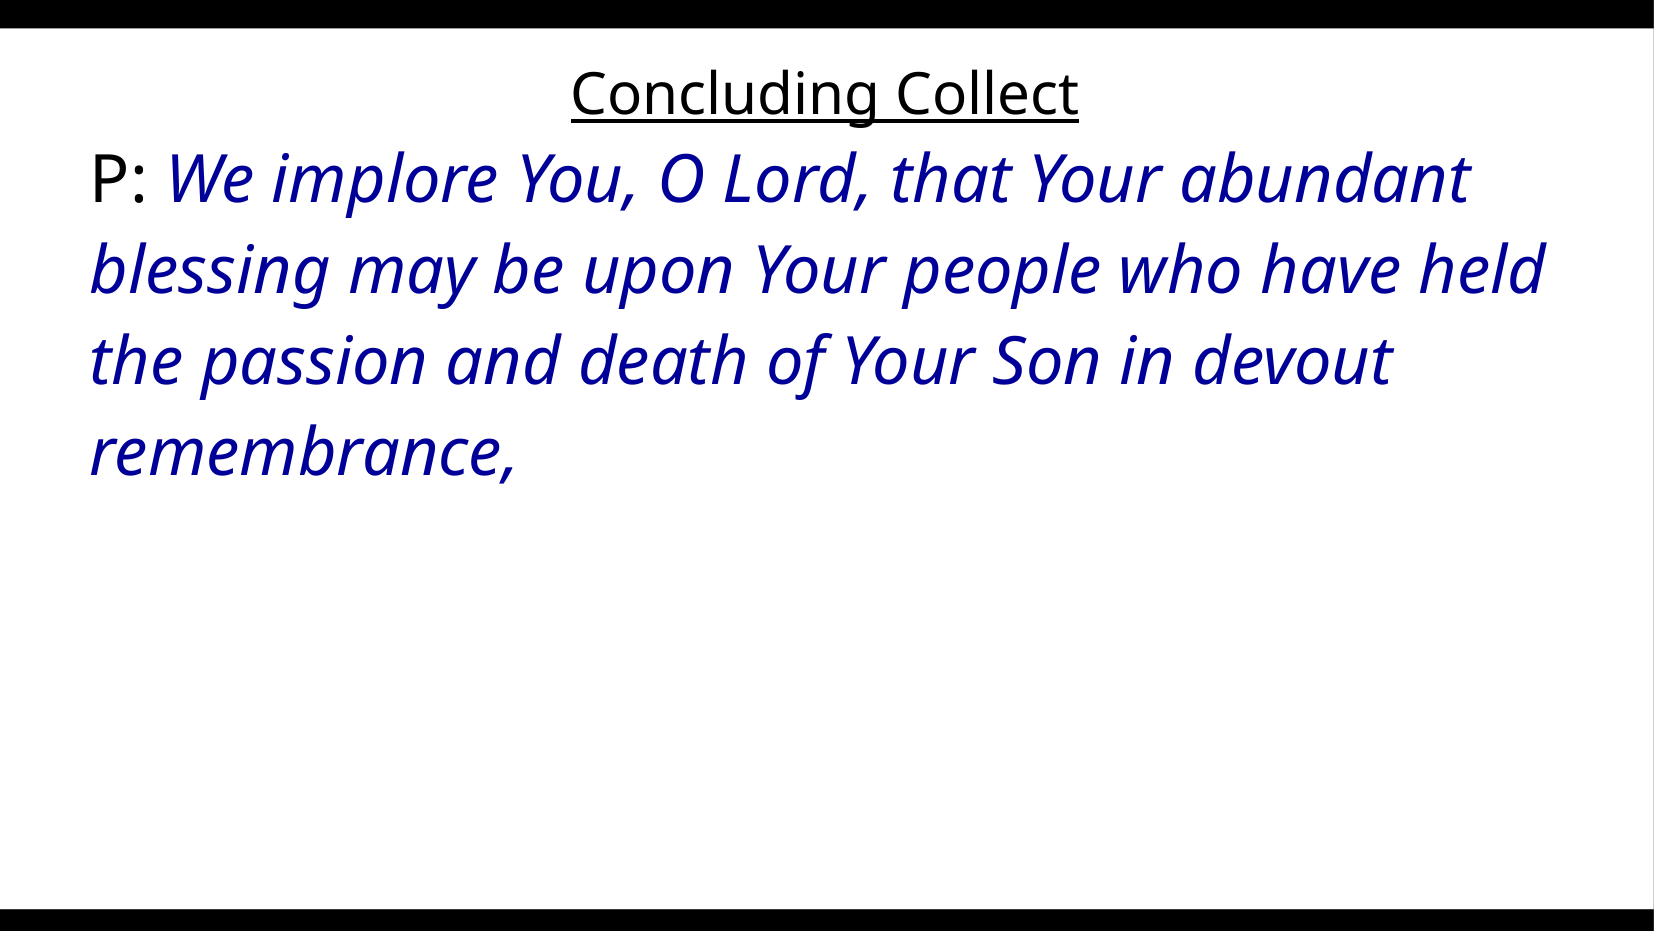

Concluding Collect
P: We implore You, O Lord, that Your abundant blessing may be upon Your people who have held the passion and death of Your Son in devout remembrance,